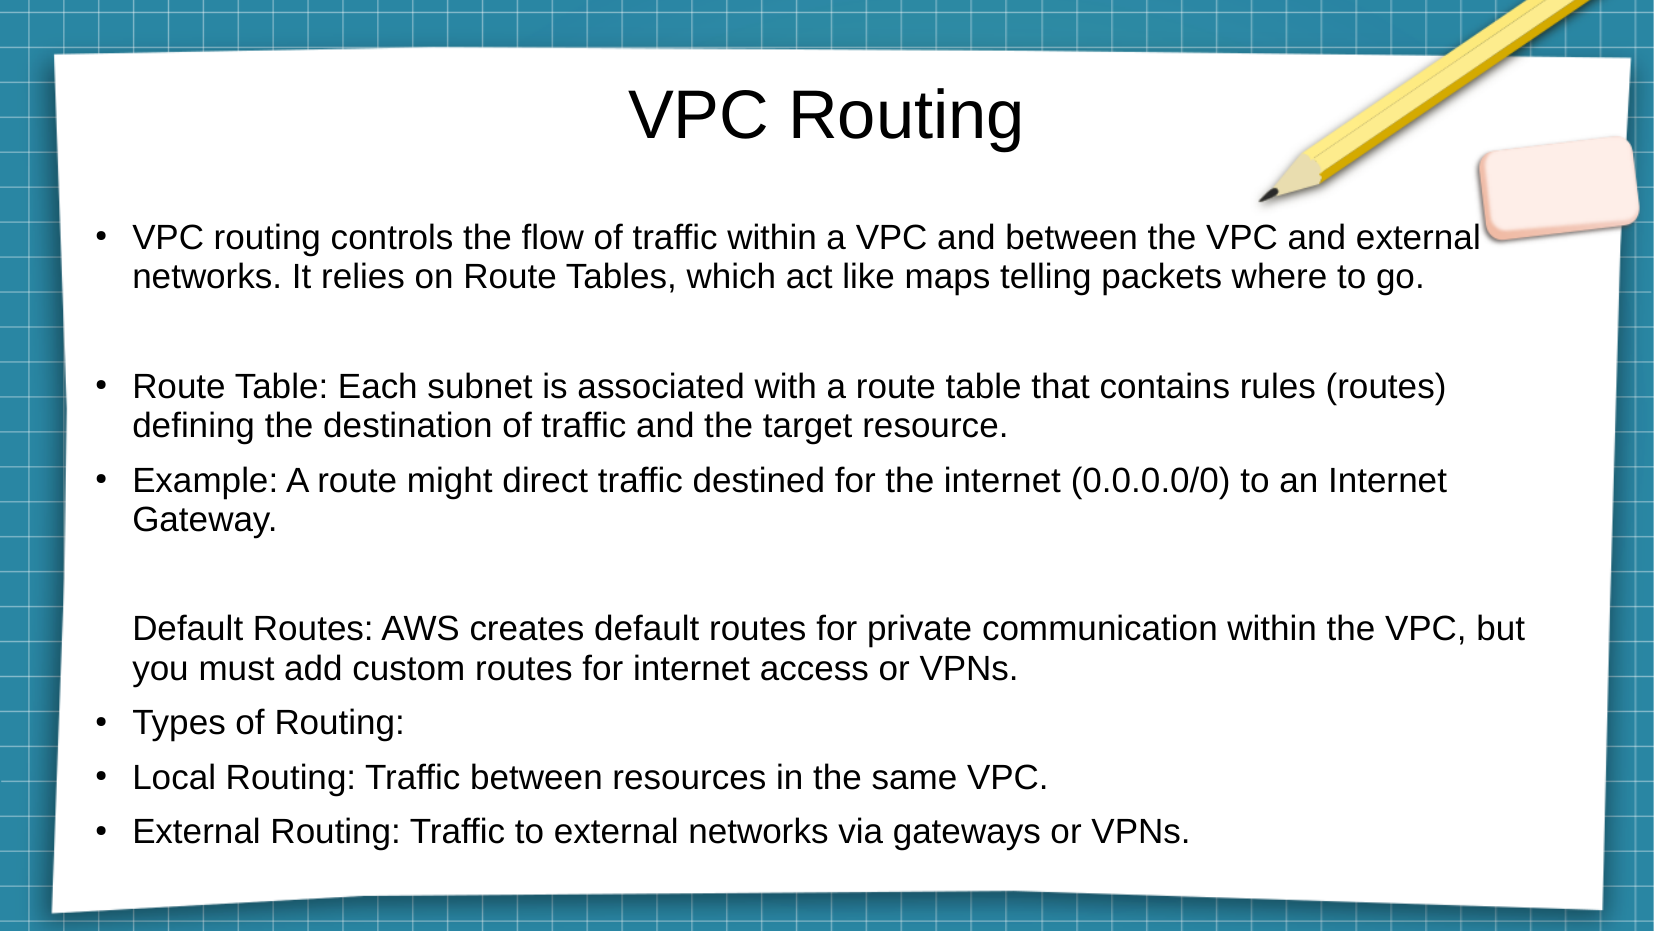

# VPC Routing
VPC routing controls the flow of traffic within a VPC and between the VPC and external networks. It relies on Route Tables, which act like maps telling packets where to go.
Route Table: Each subnet is associated with a route table that contains rules (routes) defining the destination of traffic and the target resource.
Example: A route might direct traffic destined for the internet (0.0.0.0/0) to an Internet Gateway.
Default Routes: AWS creates default routes for private communication within the VPC, but you must add custom routes for internet access or VPNs.
Types of Routing:
Local Routing: Traffic between resources in the same VPC.
External Routing: Traffic to external networks via gateways or VPNs.